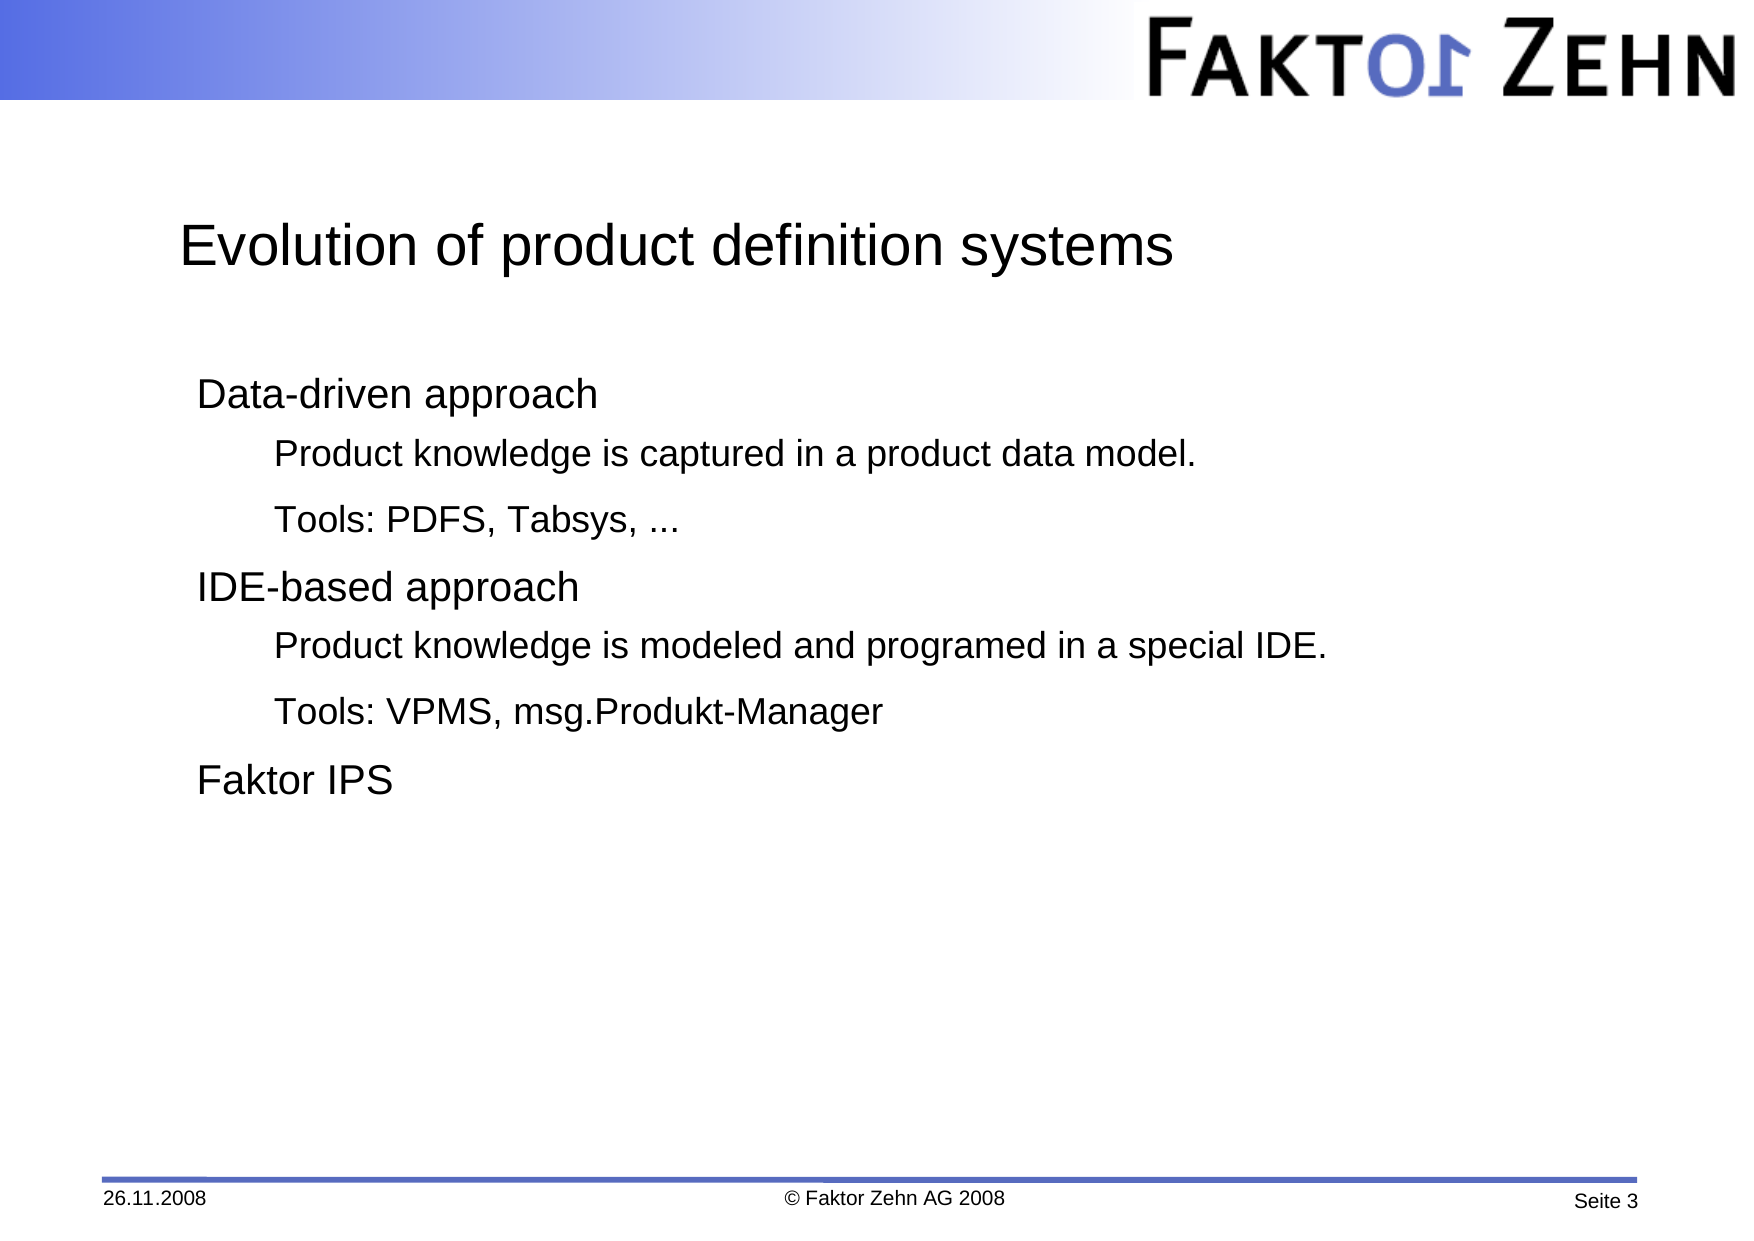

# Evolution of product definition systems
Data-driven approach
Product knowledge is captured in a product data model.
Tools: PDFS, Tabsys, ...
IDE-based approach
Product knowledge is modeled and programed in a special IDE.
Tools: VPMS, msg.Produkt-Manager
Faktor IPS